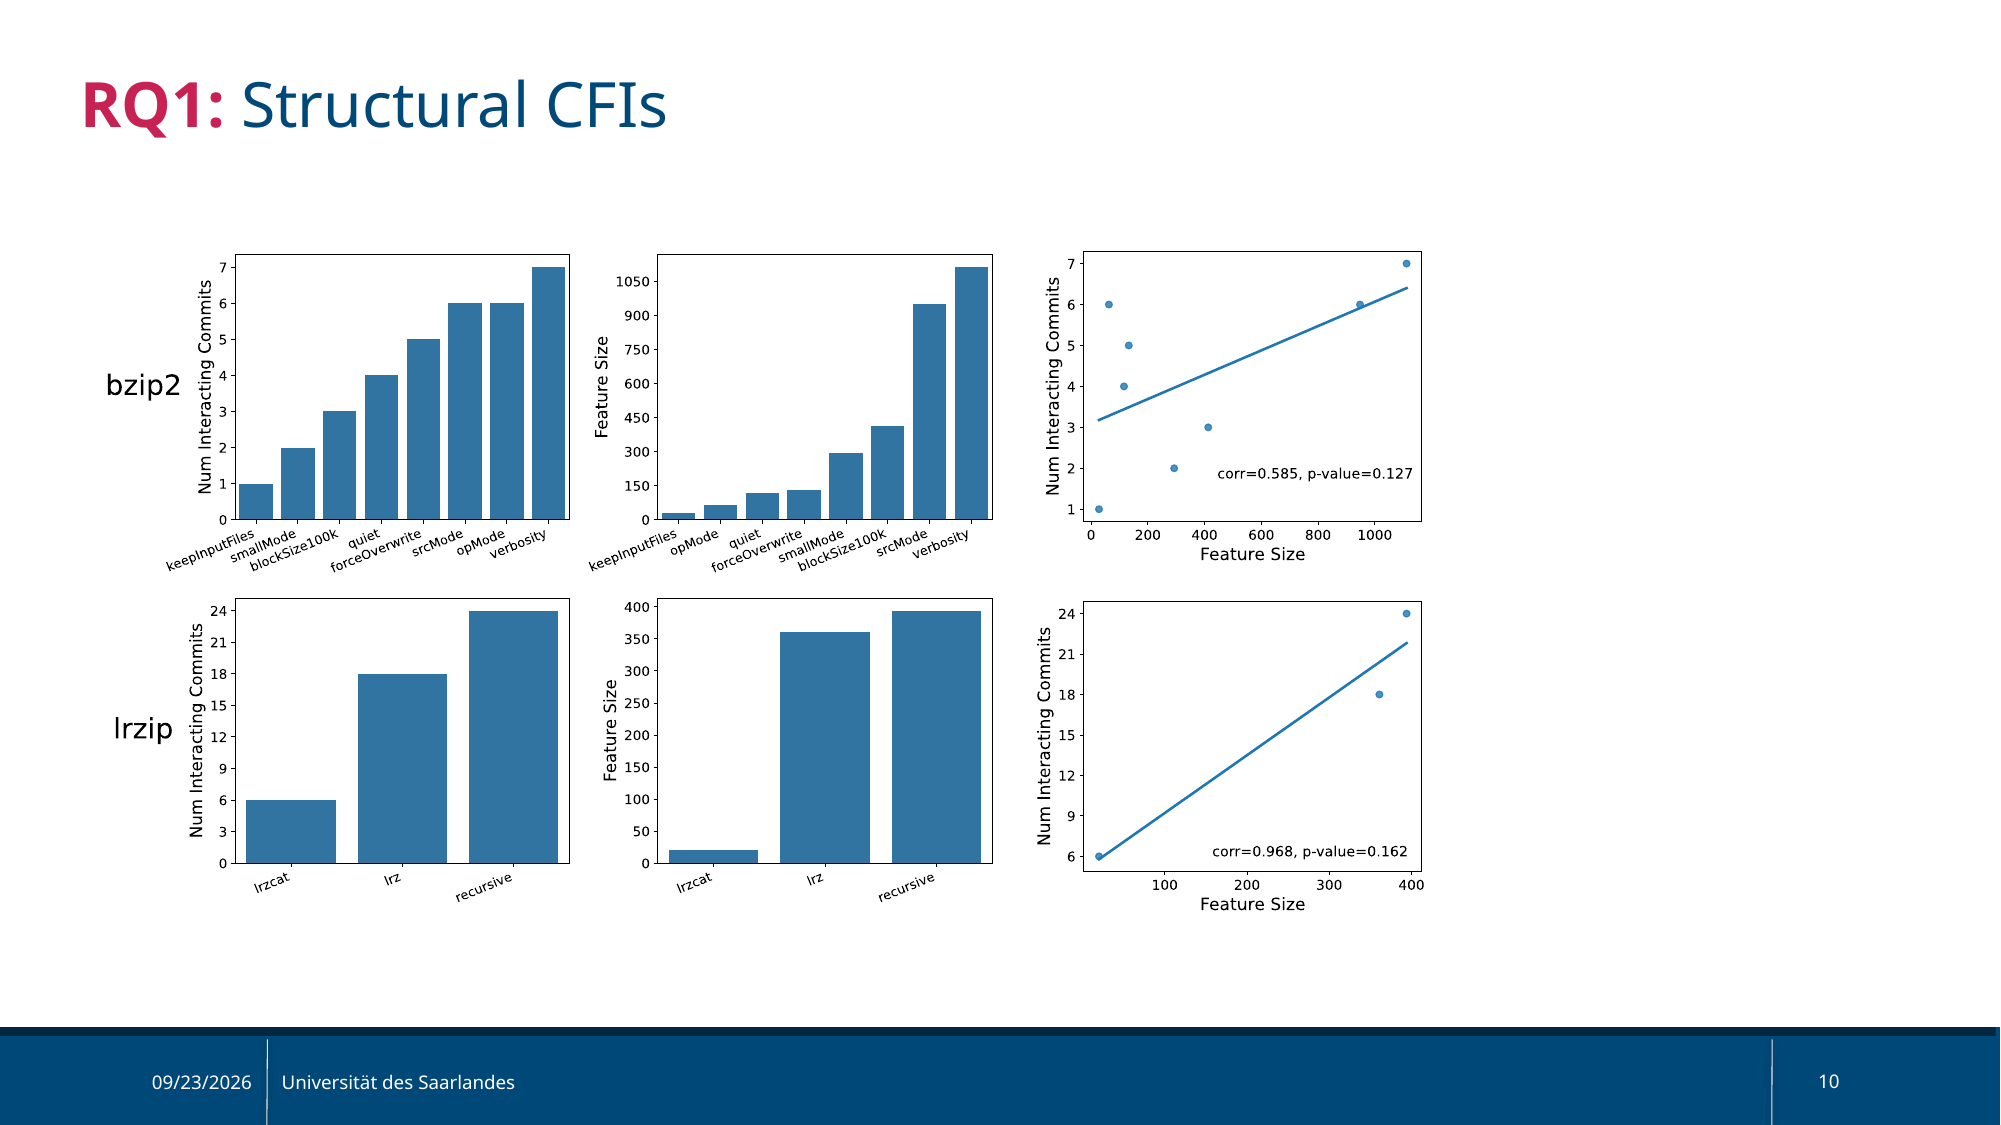

# RQ1: Structural CFIs
Universität des Saarlandes